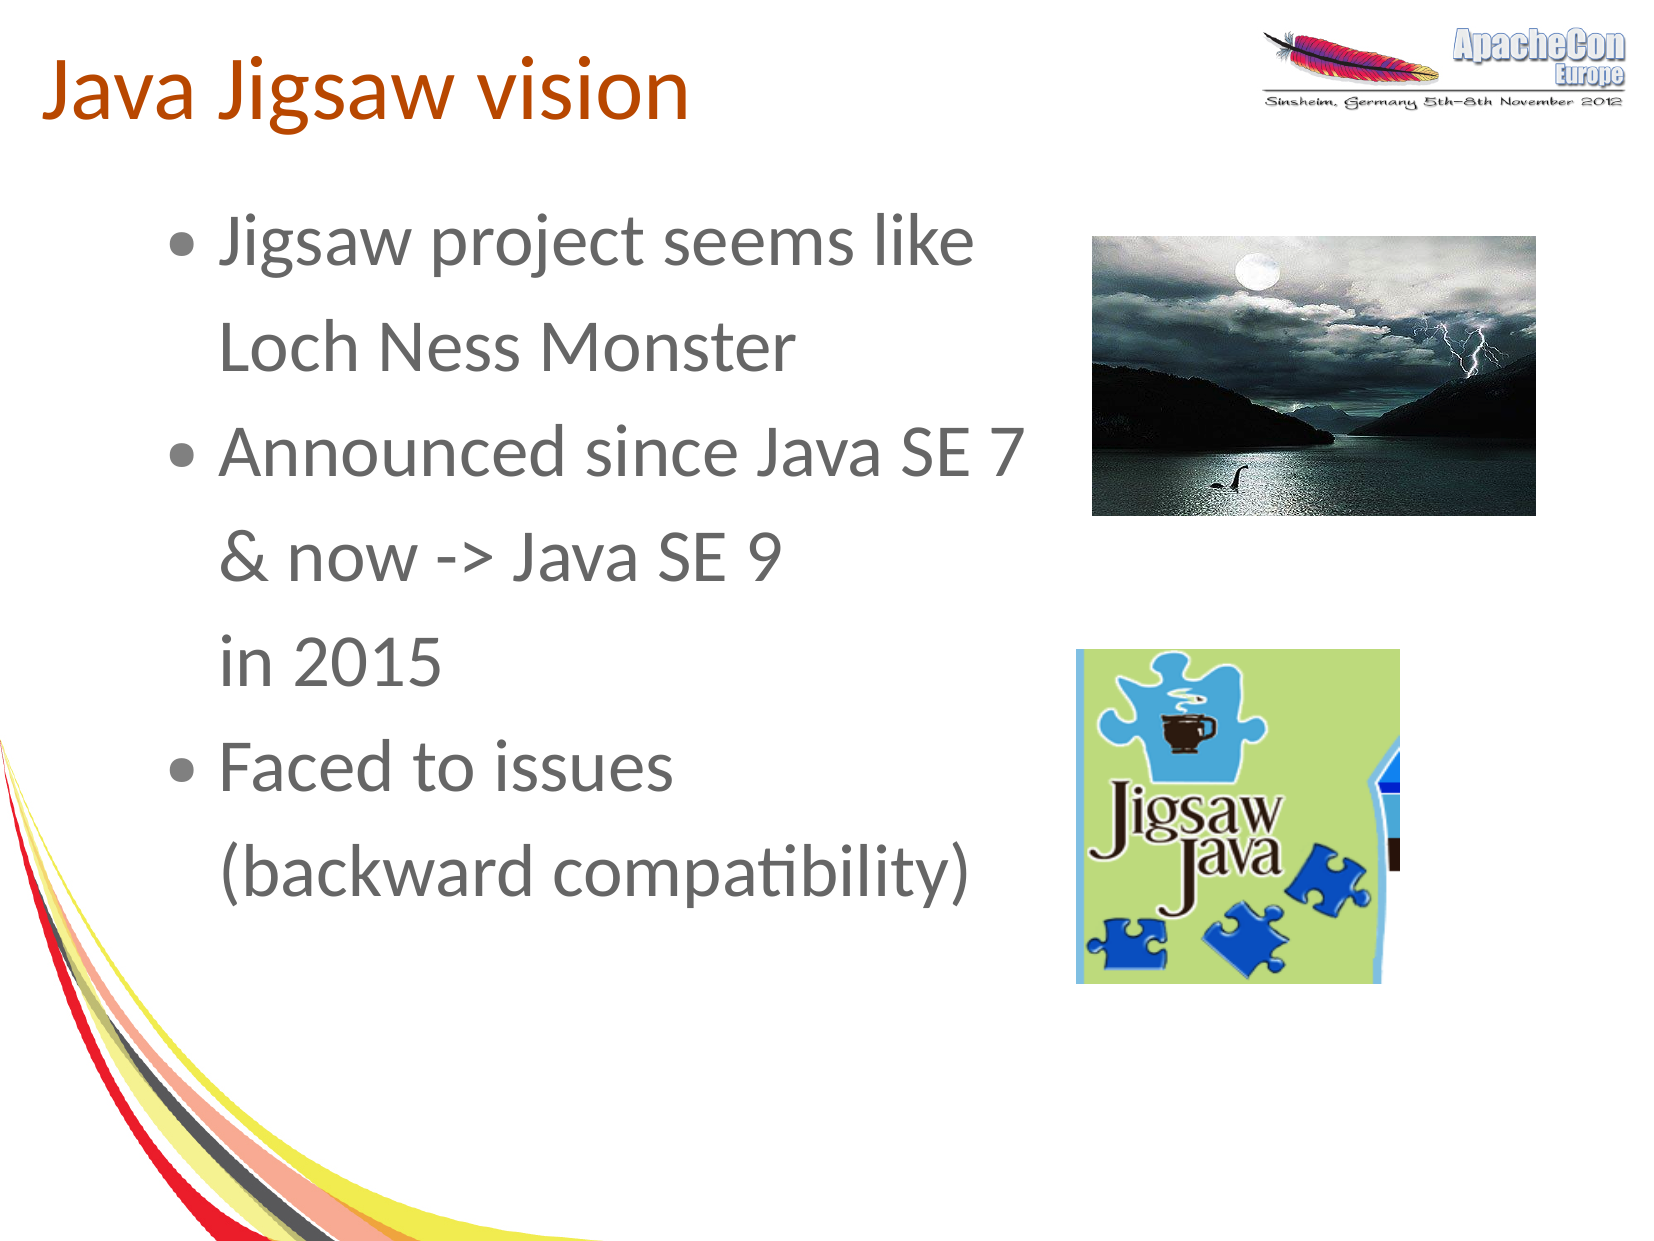

# Java Jigsaw vision
Jigsaw project seems like
Loch Ness Monster
Announced since Java SE 7
& now -> Java SE 9
in 2015
Faced to issues
(backward compatibility)